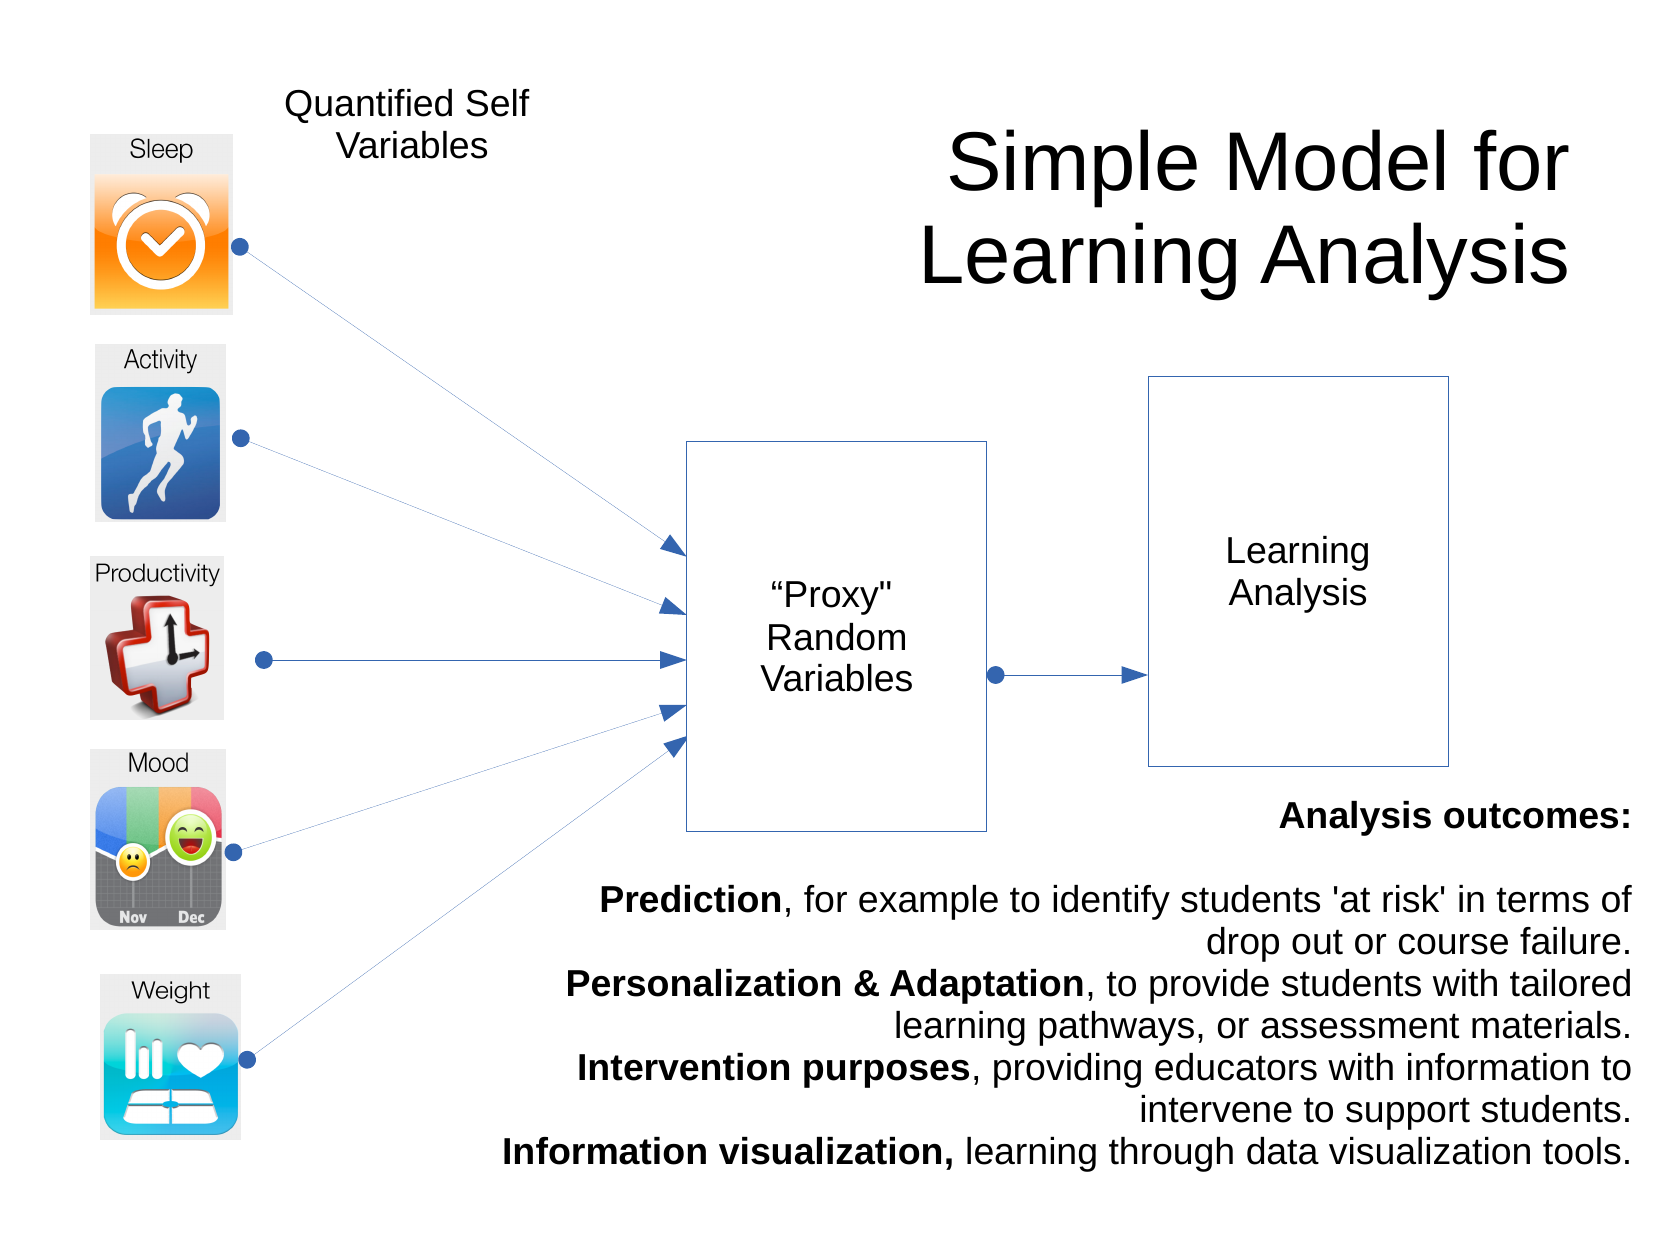

Quantified Self
Variables
# Simple Model for Learning Analysis
Learning
Analysis
“Proxy"
Random
Variables
Analysis outcomes:
Prediction, for example to identify students 'at risk' in terms of
 drop out or course failure.
Personalization & Adaptation, to provide students with tailored learning pathways, or assessment materials.
Intervention purposes, providing educators with information to intervene to support students.
Information visualization, learning through data visualization tools.